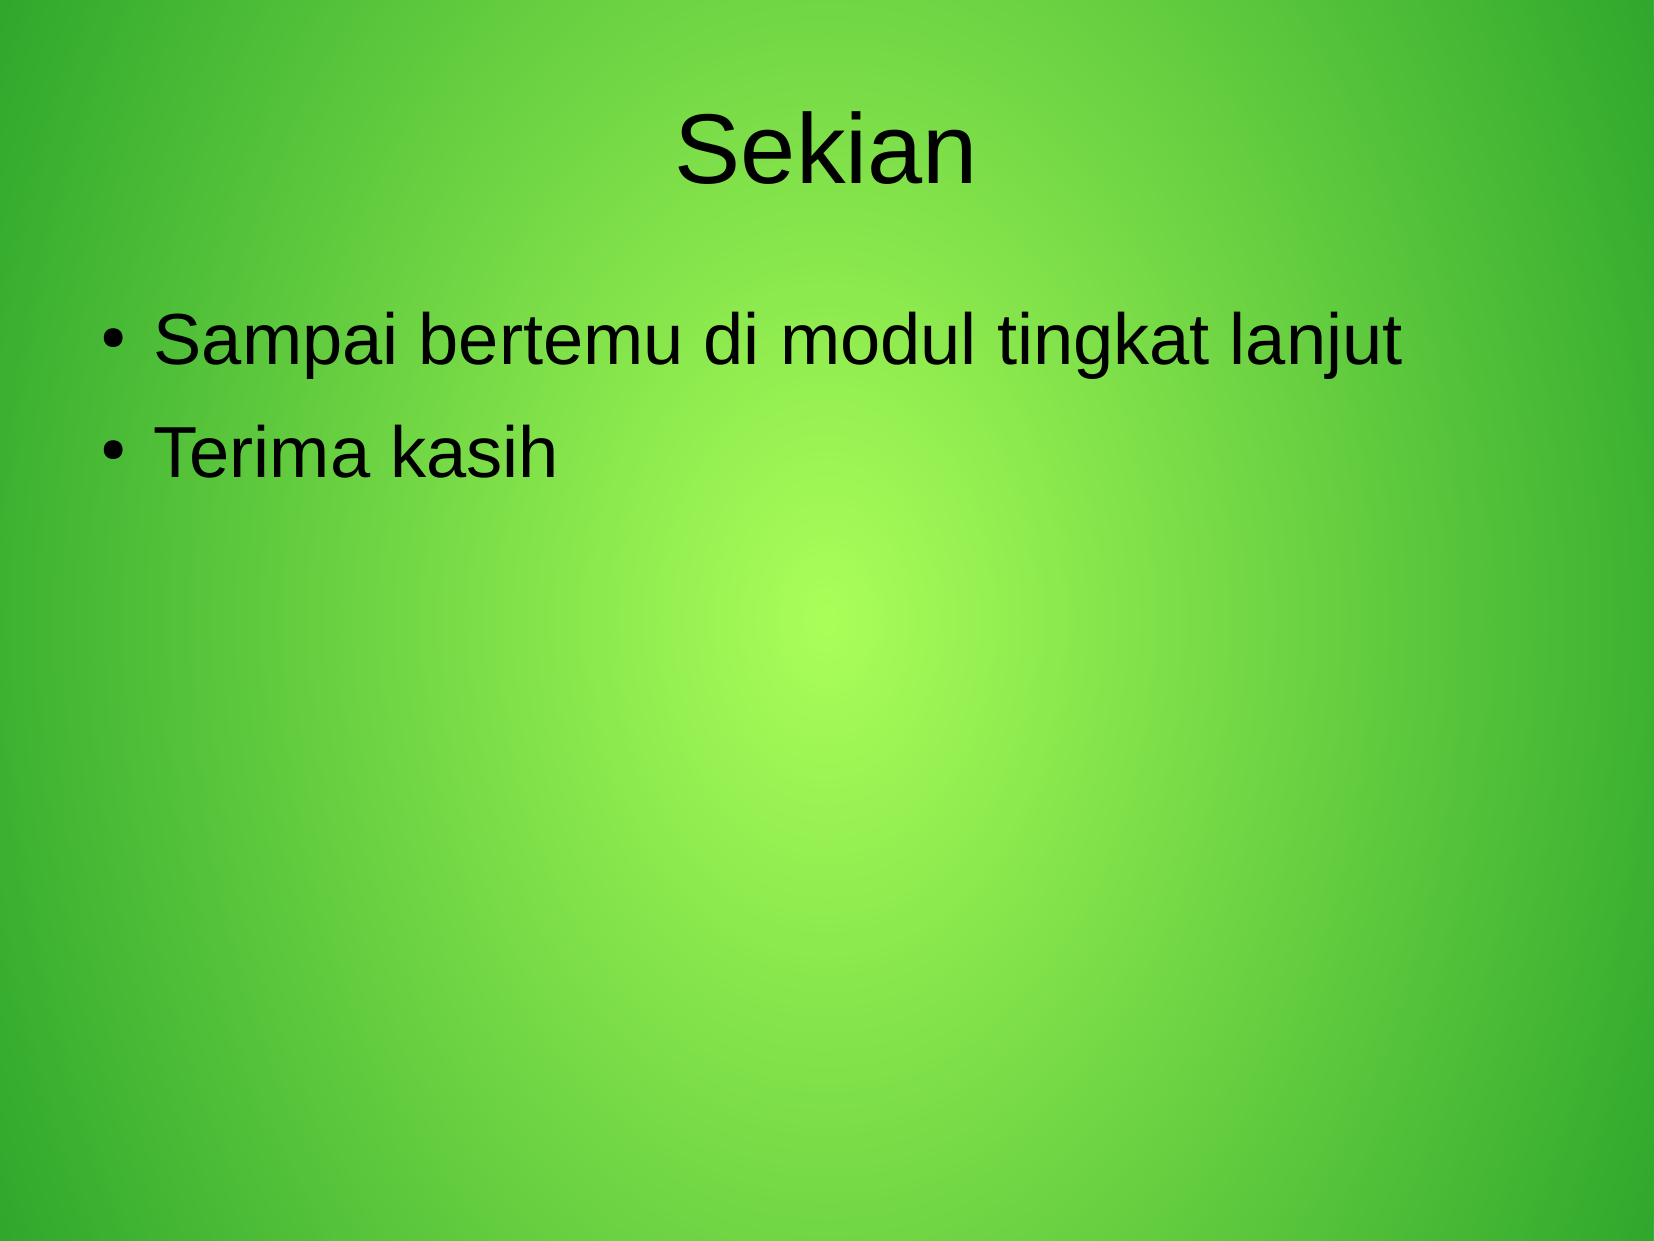

# Sekian
Sampai bertemu di modul tingkat lanjut
Terima kasih